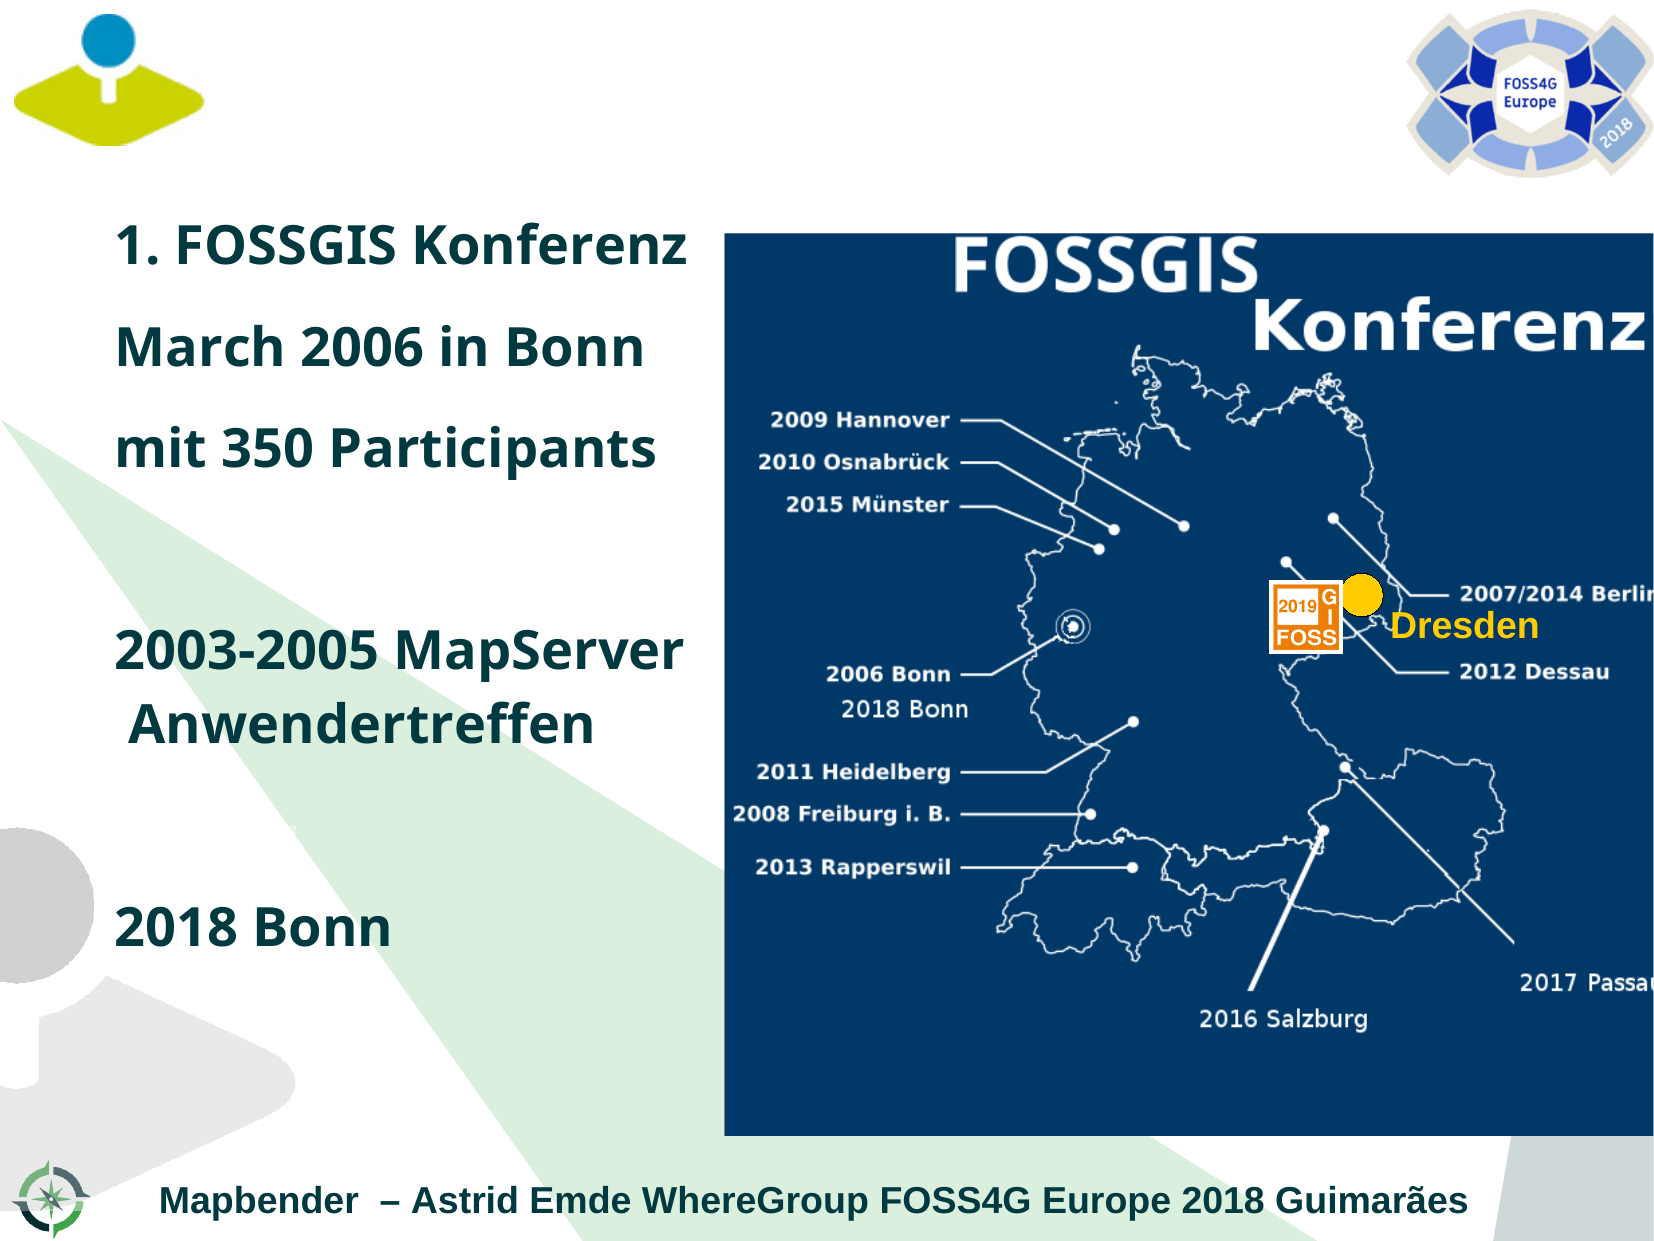

#
1. FOSSGIS Konferenz
March 2006 in Bonn
mit 350 Participants
2003-2005 MapServer
 Anwendertreffen
2018 Bonn
Dresden